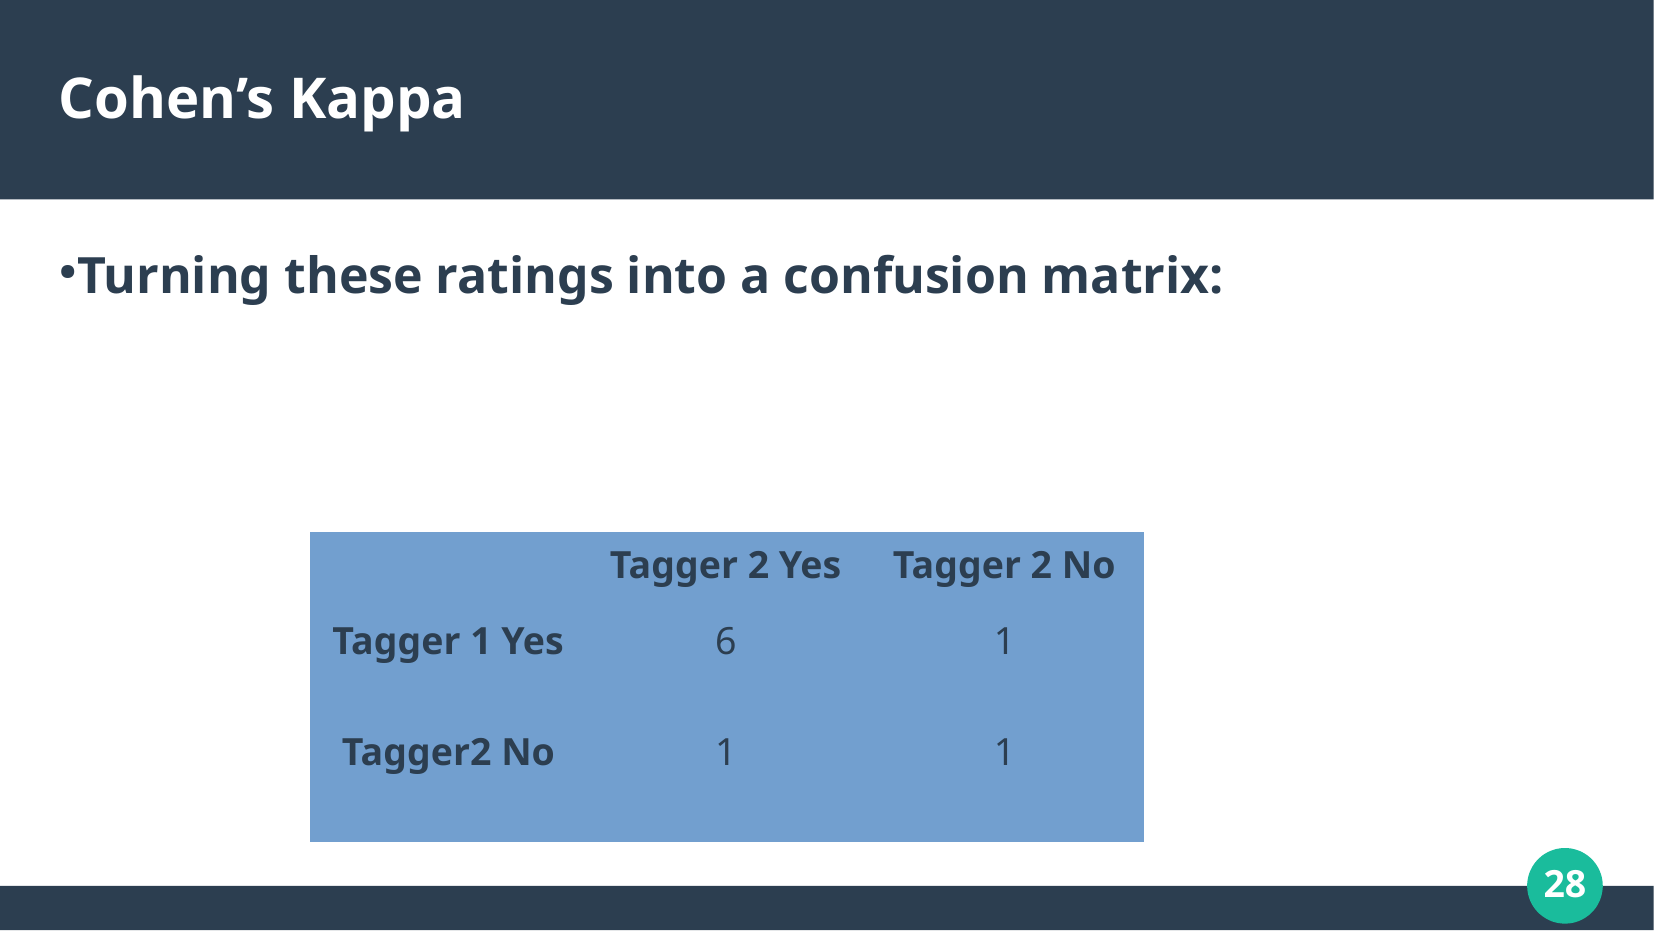

# Cohen’s Kappa
Turning these ratings into a confusion matrix:
| | Tagger 2 Yes | Tagger 2 No |
| --- | --- | --- |
| Tagger 1 Yes | 6 | 1 |
| Tagger2 No | 1 | 1 |